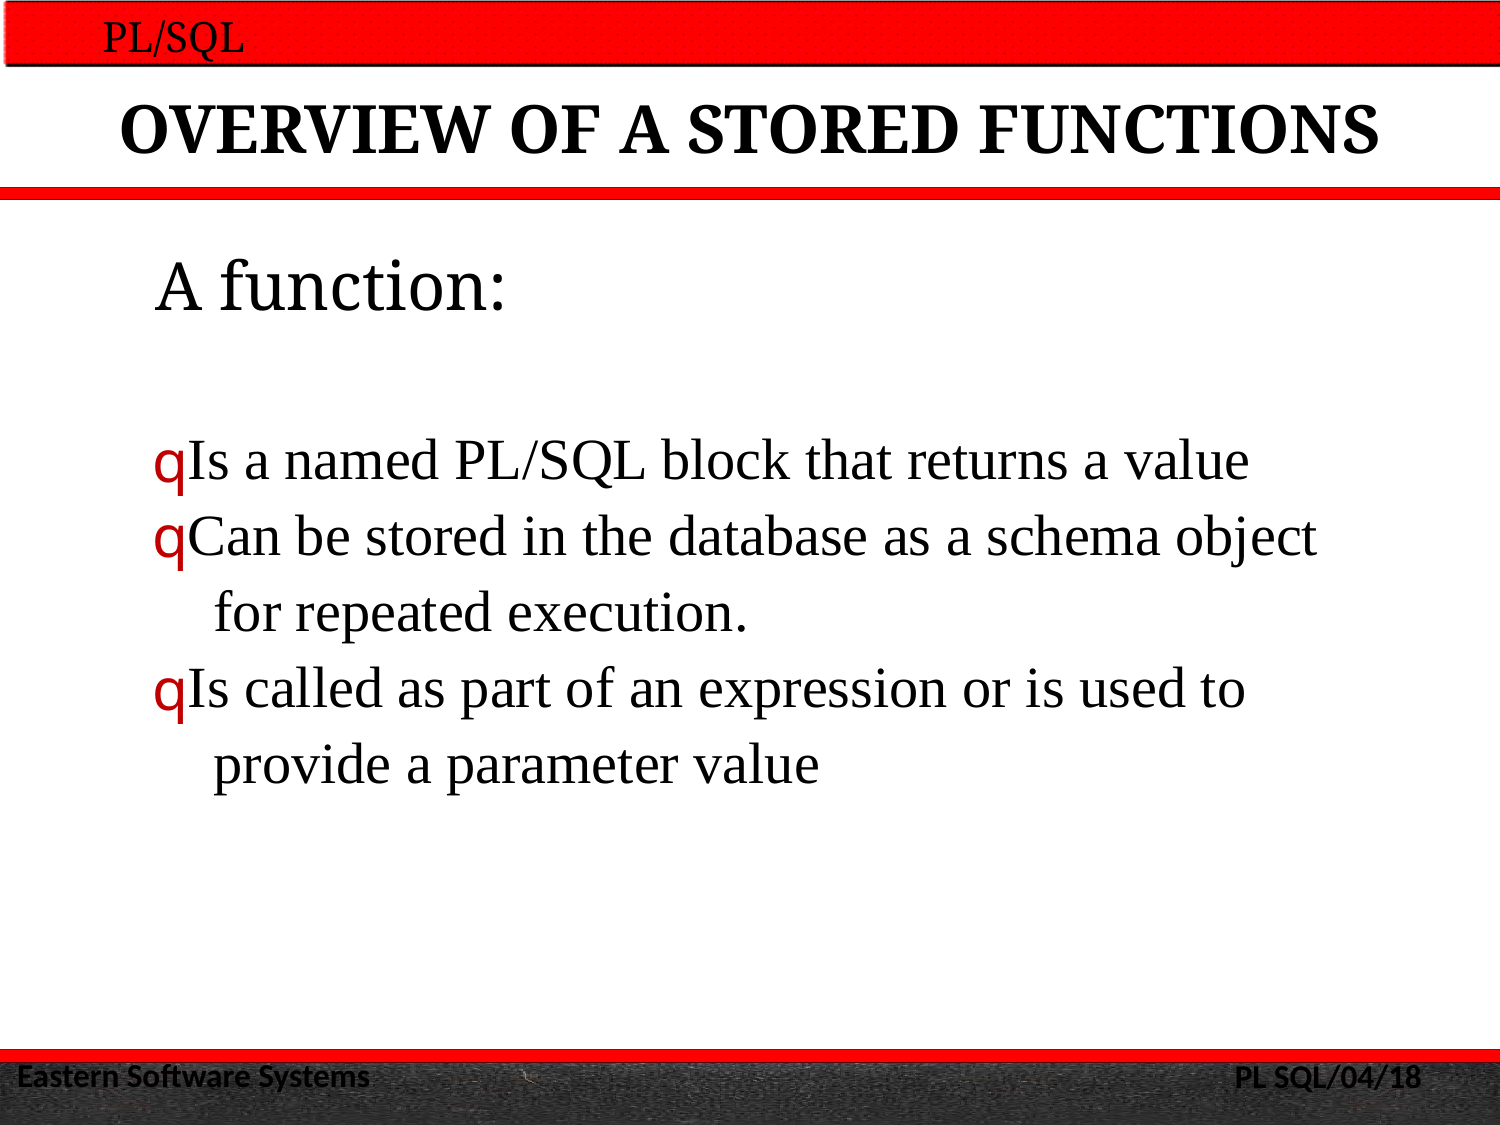

PL/SQL
OVERVIEW OF A STORED FUNCTIONS
A function:
Is a named PL/SQL block that returns a value
Can be stored in the database as a schema object
 for repeated execution.
Is called as part of an expression or is used to
 provide a parameter value
Eastern Software Systems
				 PL SQL/04/18